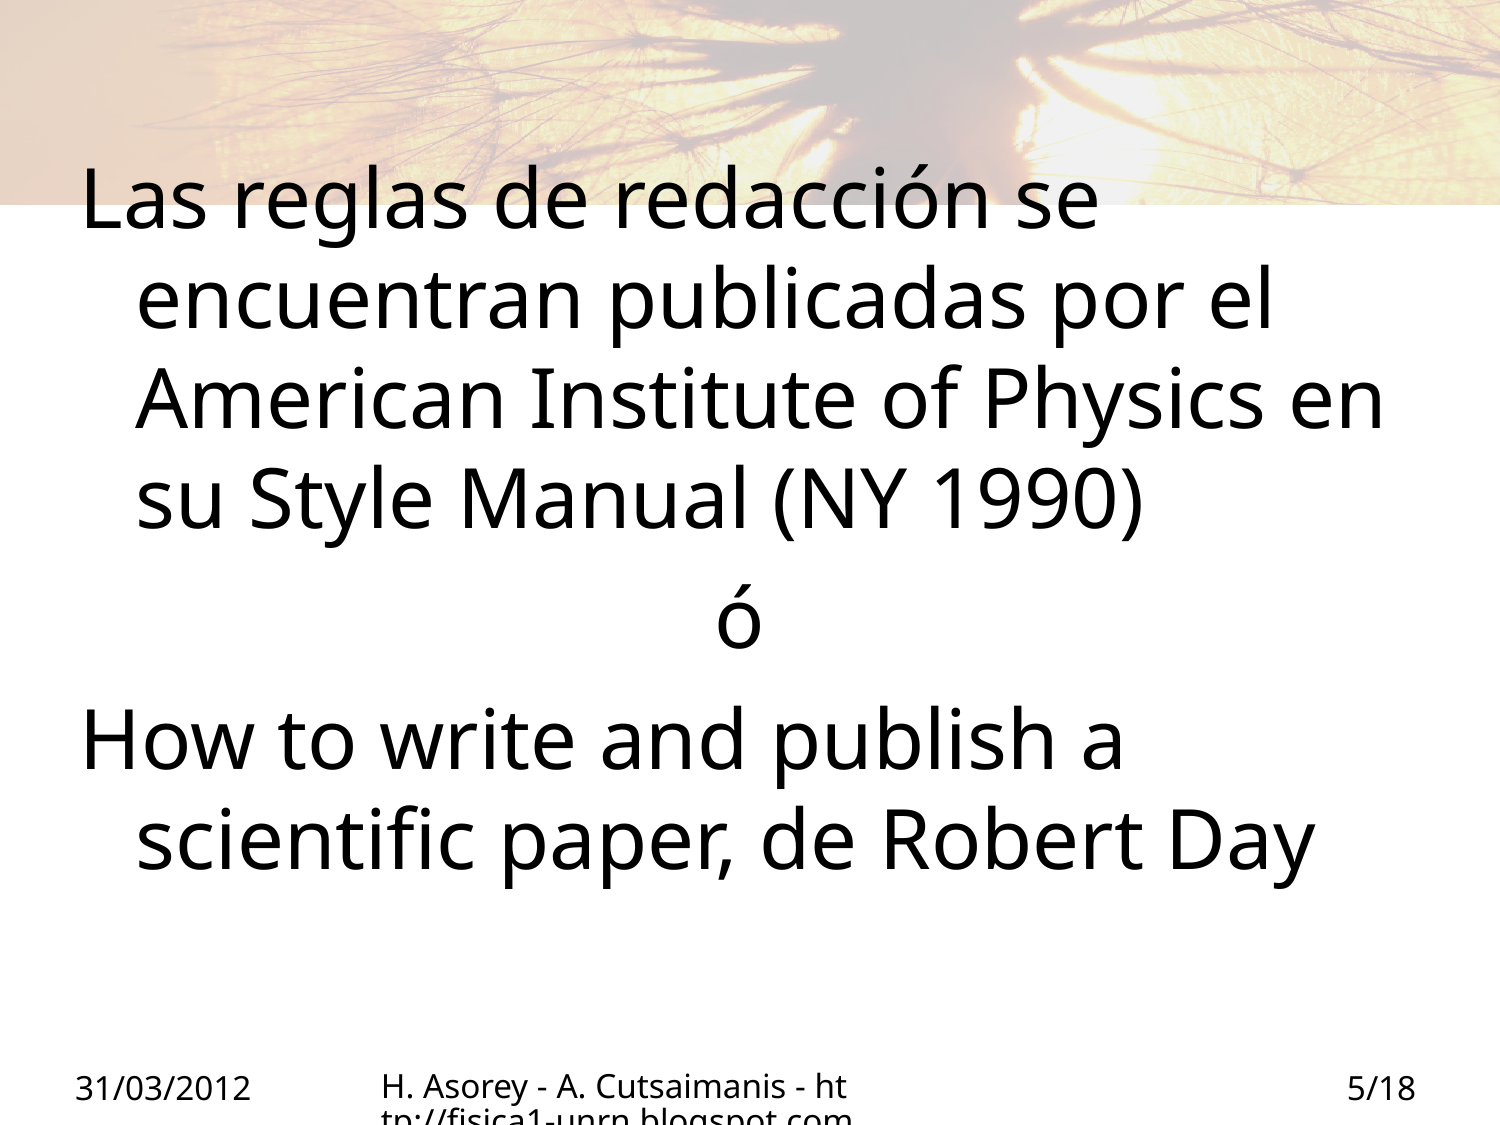

# Las reglas de redacción se encuentran publicadas por el American Institute of Physics en su Style Manual (NY 1990)
ó
How to write and publish a scientific paper, de Robert Day
H. Asorey - A. Cutsaimanis - http://fisica1-unrn.blogspot.com
31/03/2012
5